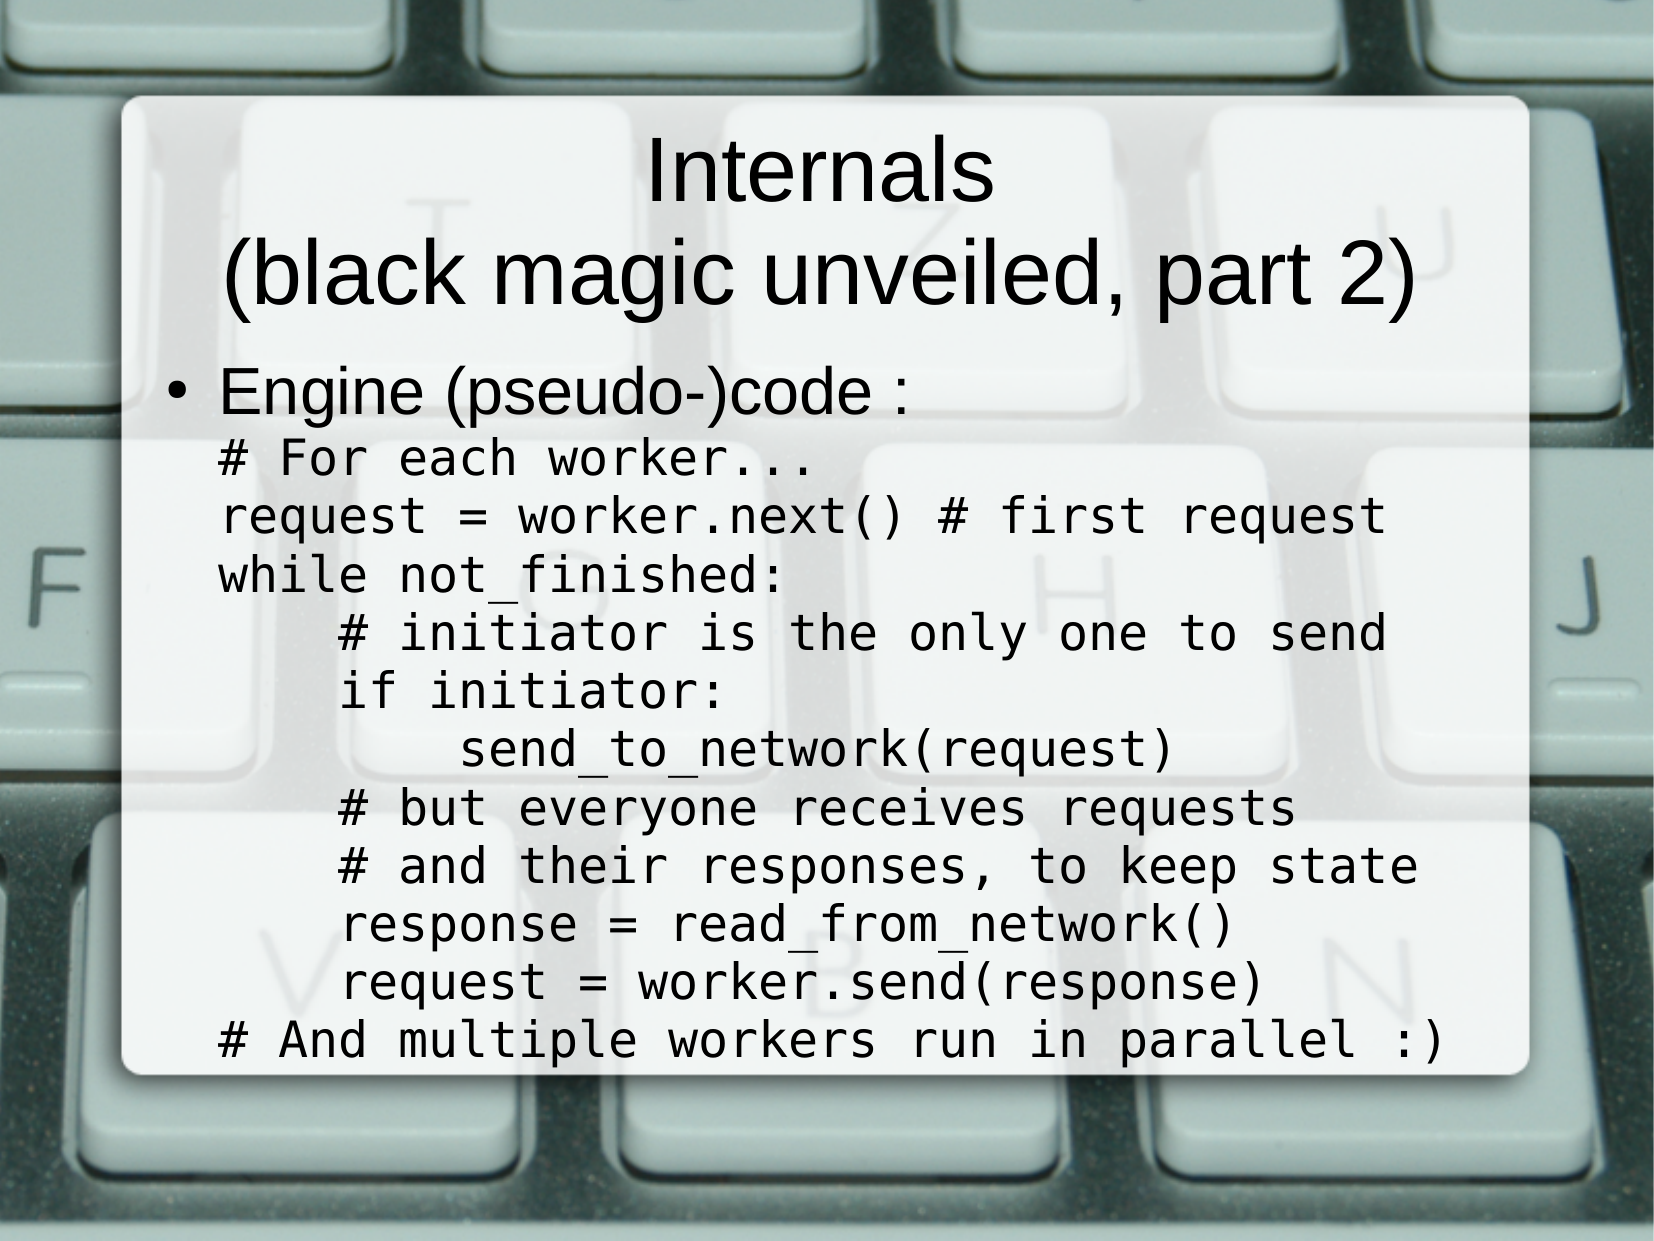

# Internals (black magic unveiled, part 2)
Engine (pseudo-)code :
# For each worker...
request = worker.next() # first request
while not_finished:
 # initiator is the only one to send
 if initiator:
 send_to_network(request)
 # but everyone receives requests
 # and their responses, to keep state
 response = read_from_network()
 request = worker.send(response)
# And multiple workers run in parallel :)